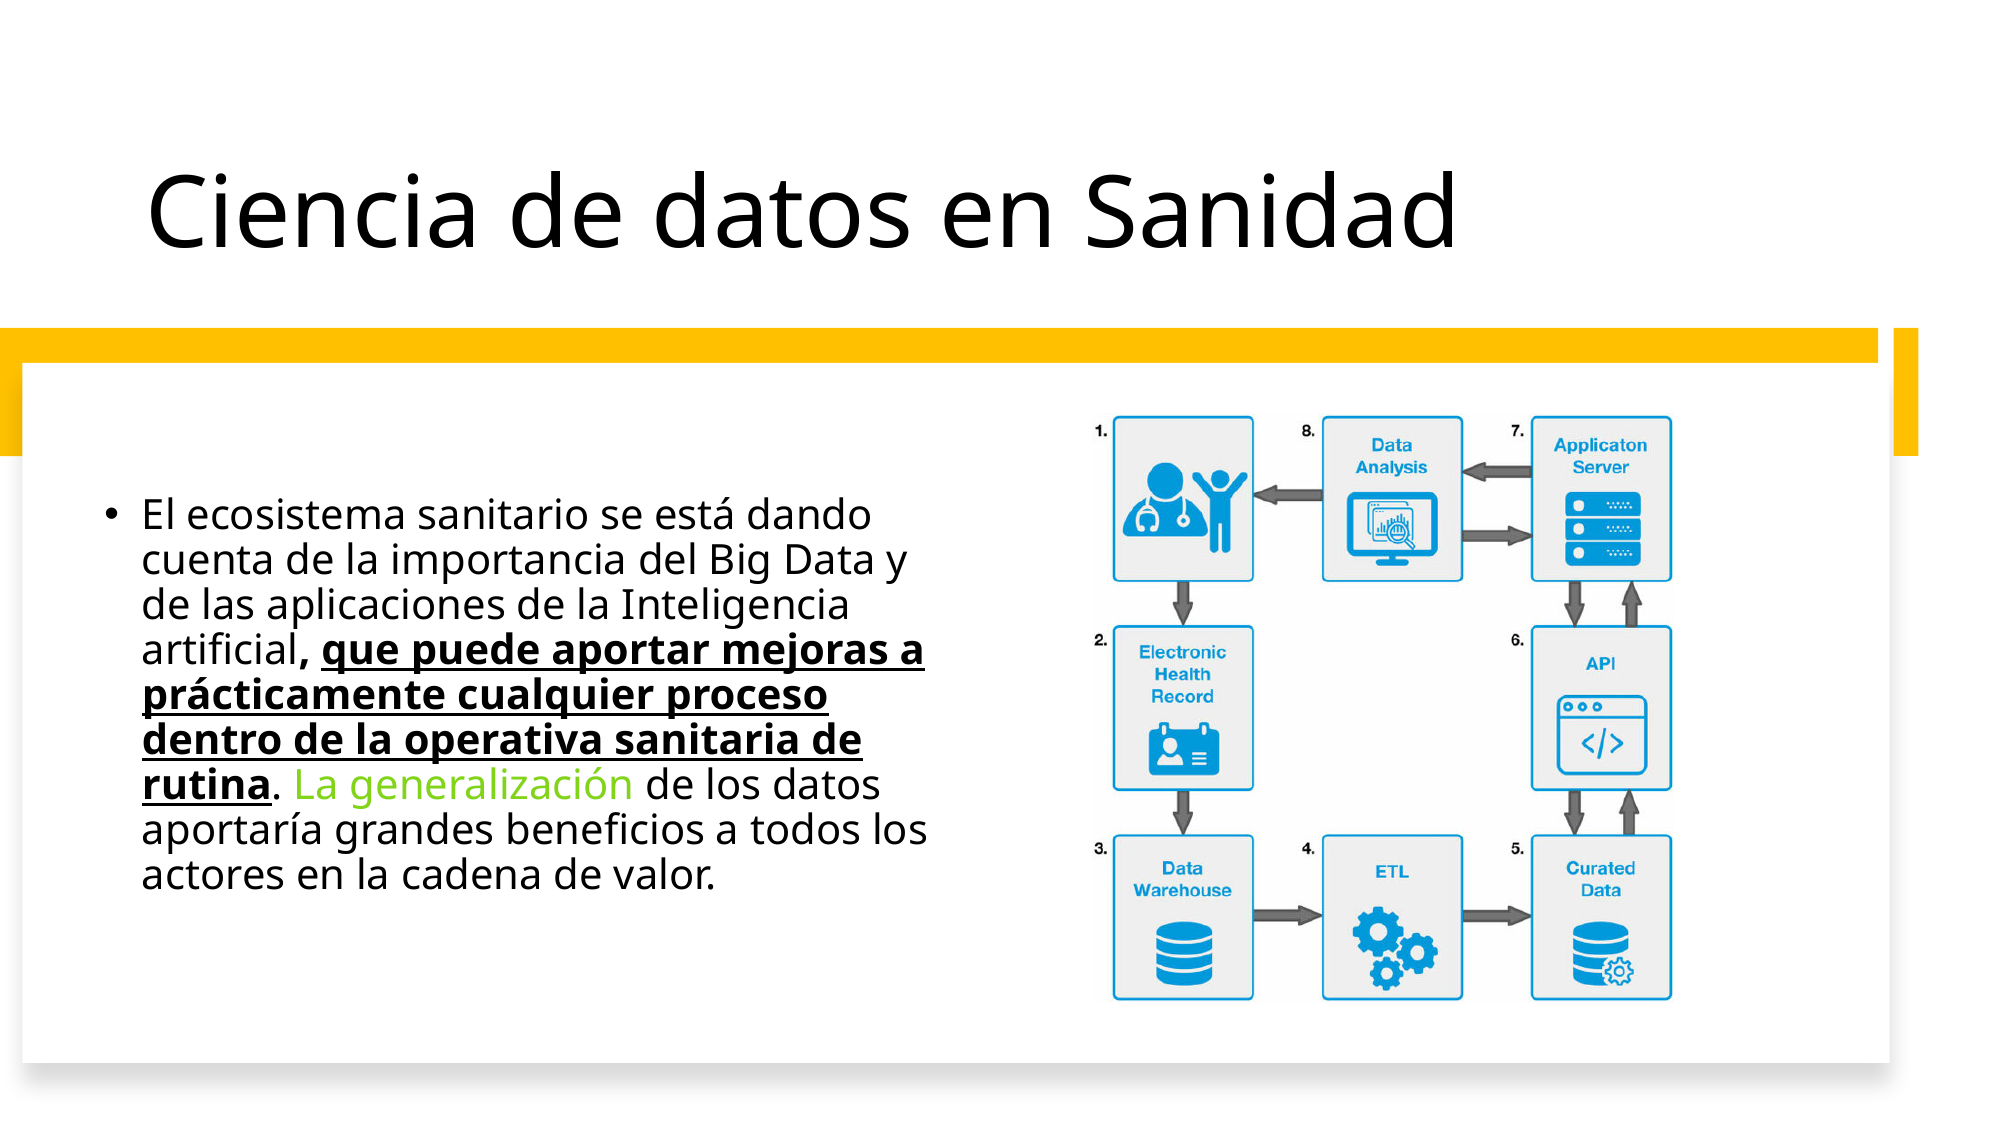

# Ciencia de datos en Sanidad
El ecosistema sanitario se está dando cuenta de la importancia del Big Data y de las aplicaciones de la Inteligencia artificial, que puede aportar mejoras a prácticamente cualquier proceso dentro de la operativa sanitaria de rutina. La generalización de los datos aportaría grandes beneficios a todos los actores en la cadena de valor.